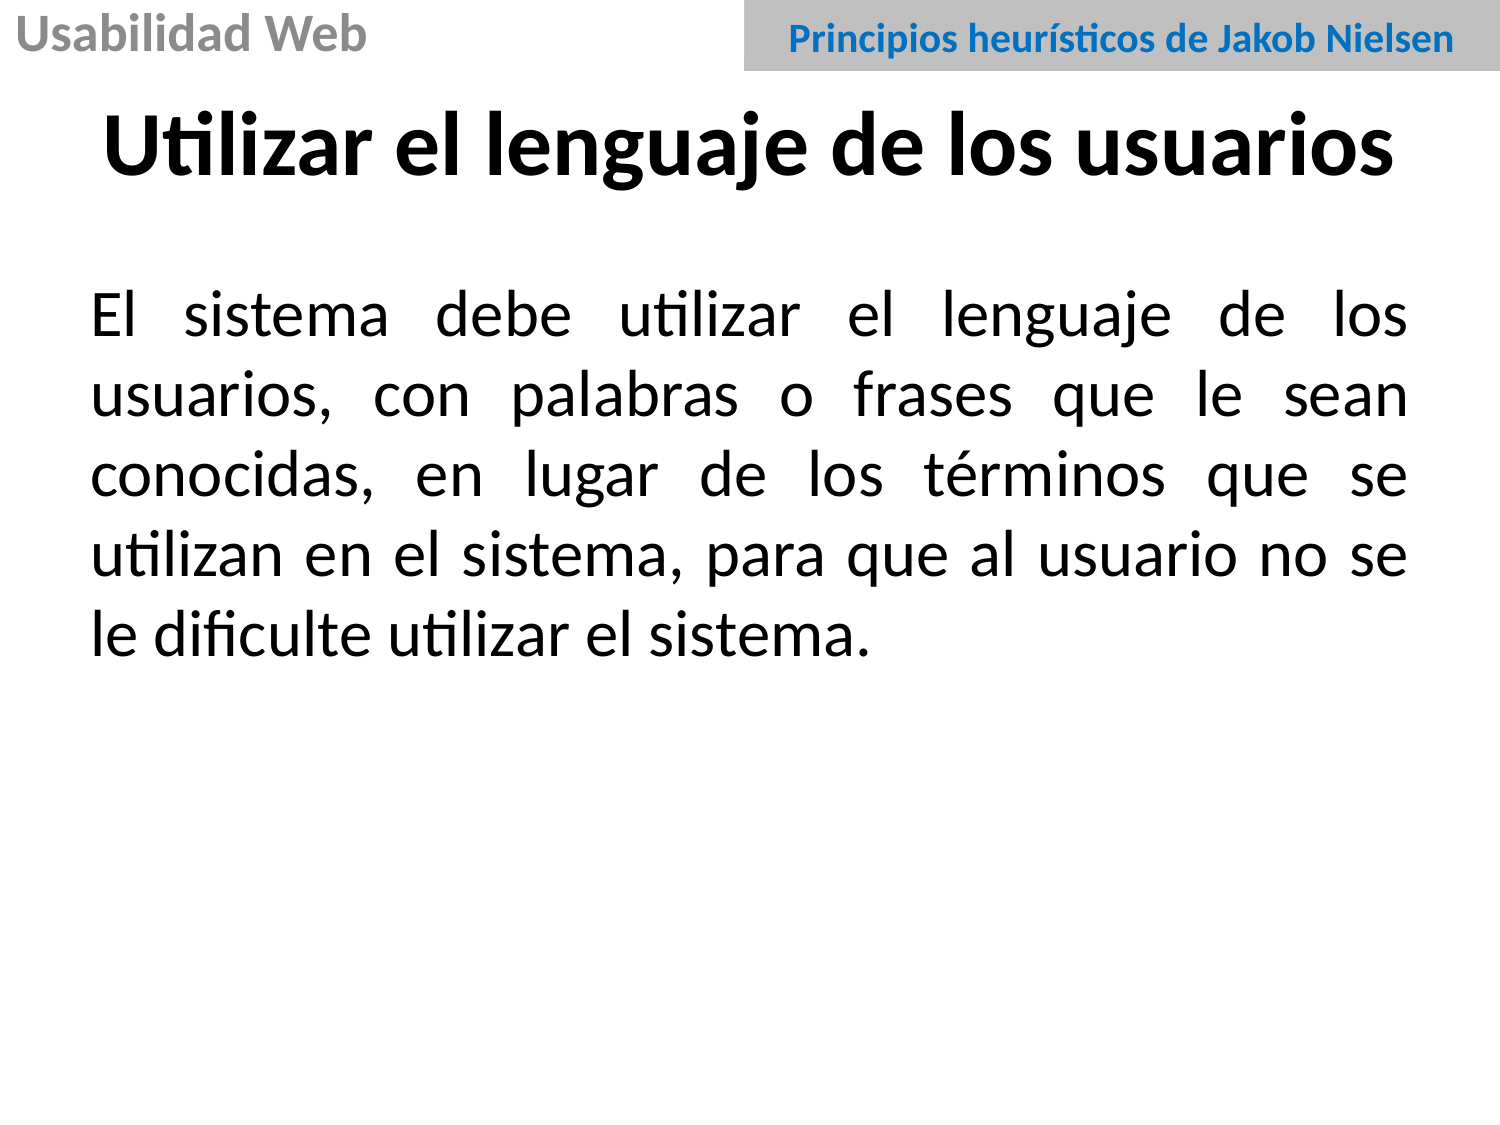

Usabilidad Web
Principios heurísticos de Jakob Nielsen
# Utilizar el lenguaje de los usuarios
El sistema debe utilizar el lenguaje de los usuarios, con palabras o frases que le sean conocidas, en lugar de los términos que se utilizan en el sistema, para que al usuario no se le dificulte utilizar el sistema.